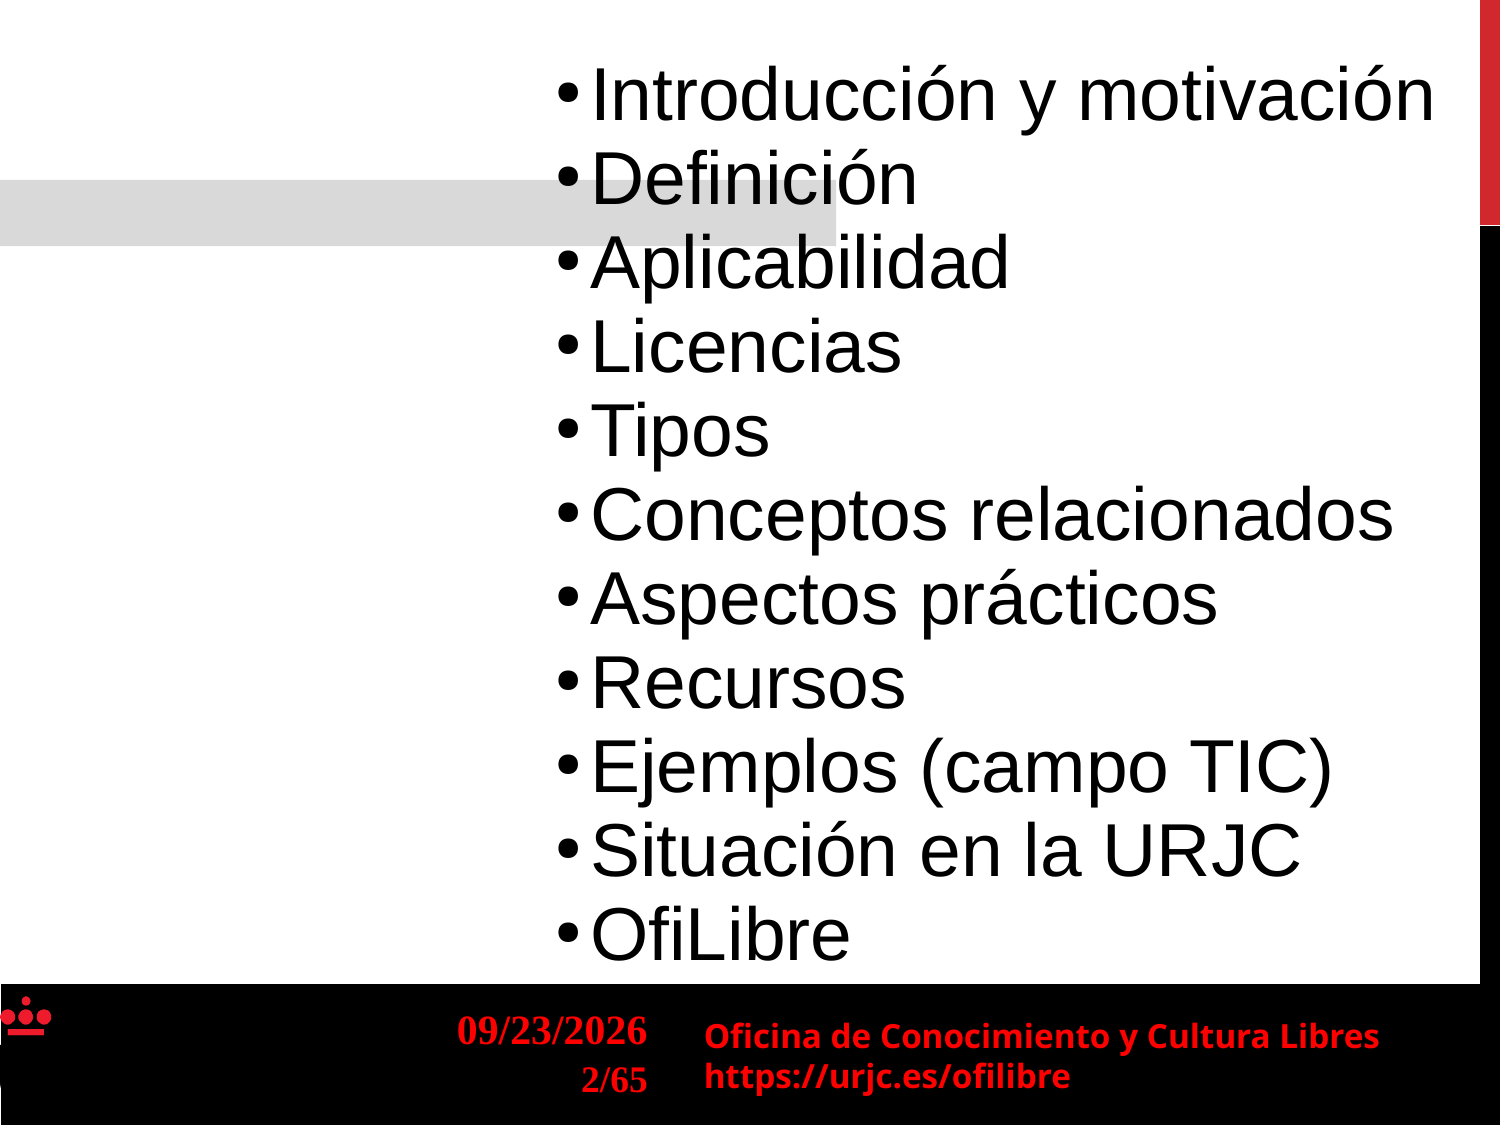

#
Introducción y motivación
Definición
Aplicabilidad
Licencias
Tipos
Conceptos relacionados
Aspectos prácticos
Recursos
Ejemplos (campo TIC)
Situación en la URJC
OfiLibre